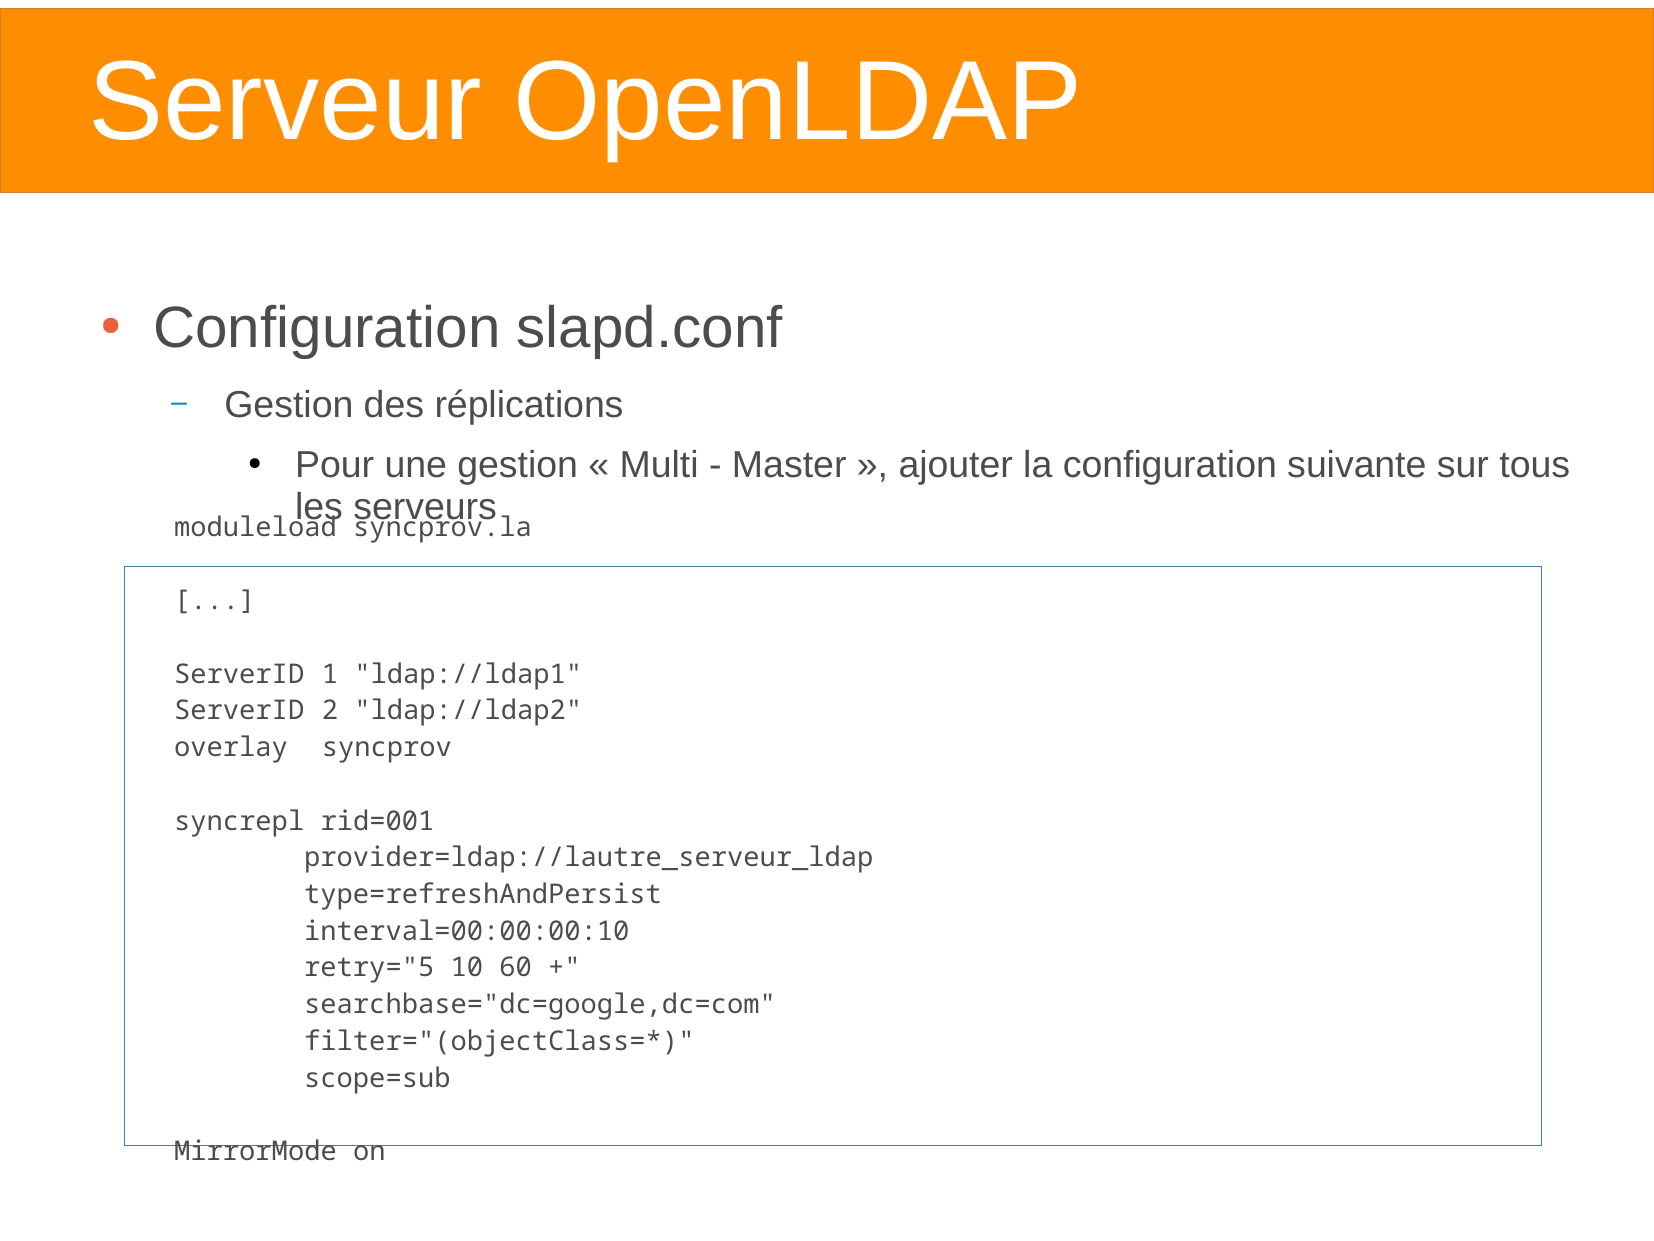

Serveur OpenLDAP
# Configuration slapd.conf
Gestion des réplications
Pour une gestion « Multi - Master », ajouter la configuration suivante sur tous les serveurs
moduleload syncprov.la
[...]
ServerID	1 "ldap://ldap1"
ServerID	2 "ldap://ldap2"
overlay 	syncprov
syncrepl rid=001
 provider=ldap://lautre_serveur_ldap
 type=refreshAndPersist
 interval=00:00:00:10
 retry="5 10 60 +"
 searchbase="dc=google,dc=com"
 filter="(objectClass=*)"
 scope=sub
MirrorMode on